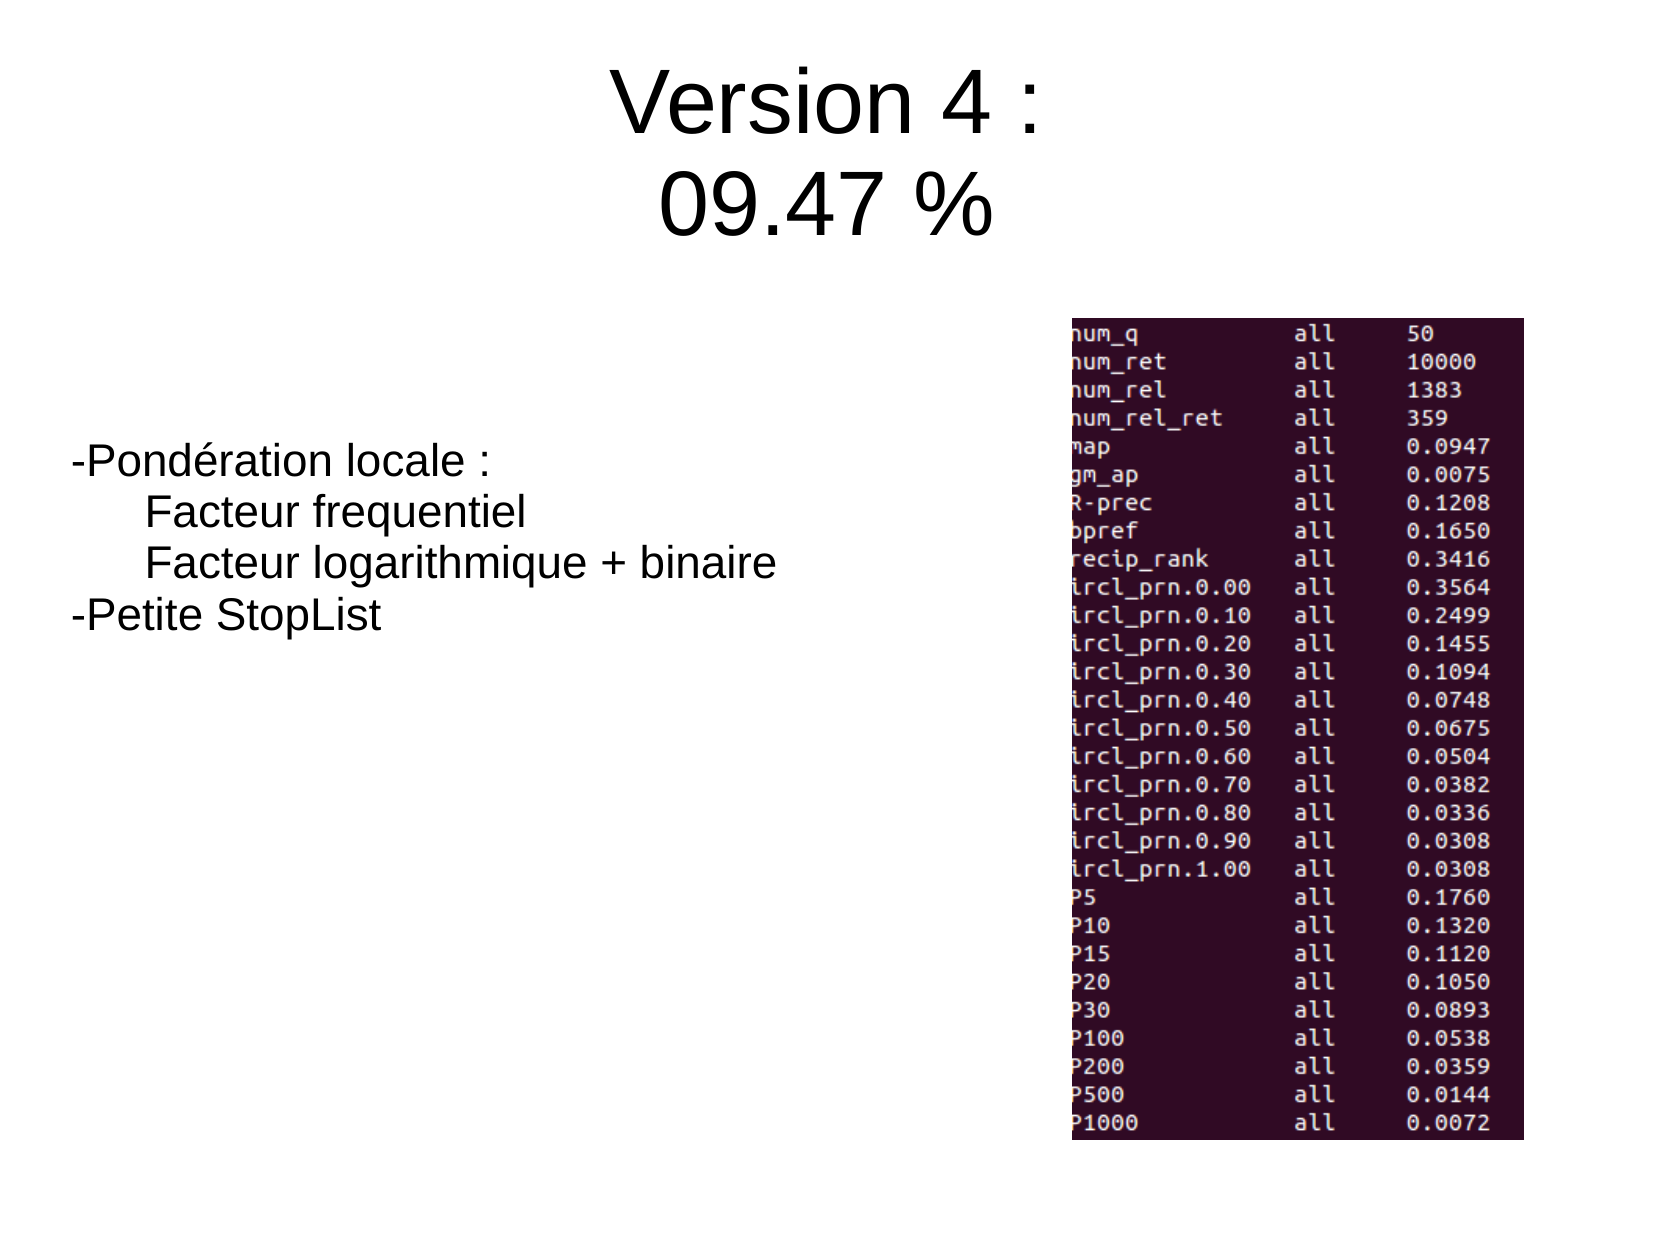

# Version 4 : 09.47 %
-Pondération locale :
	Facteur frequentiel
	Facteur logarithmique + binaire
-Petite StopList